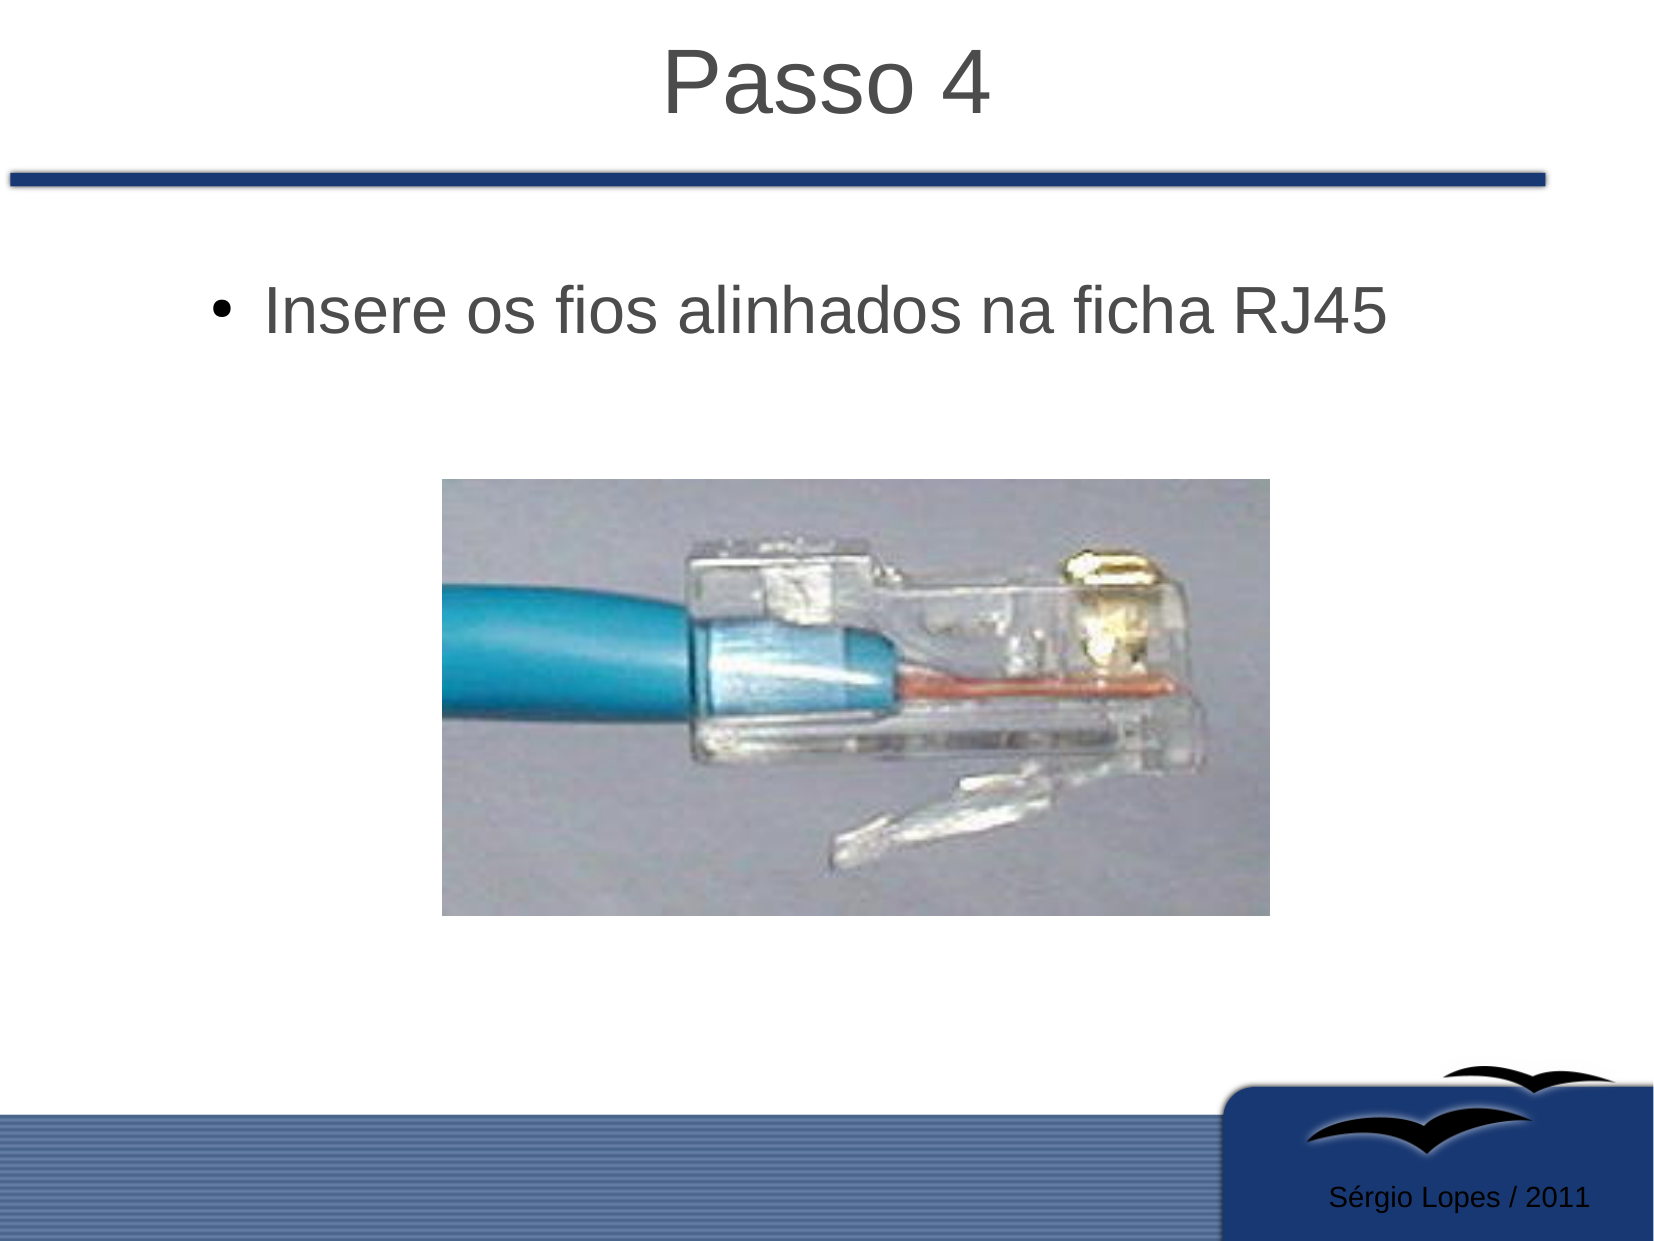

# Passo 4
Insere os fios alinhados na ficha RJ45
Sérgio Lopes / 2011